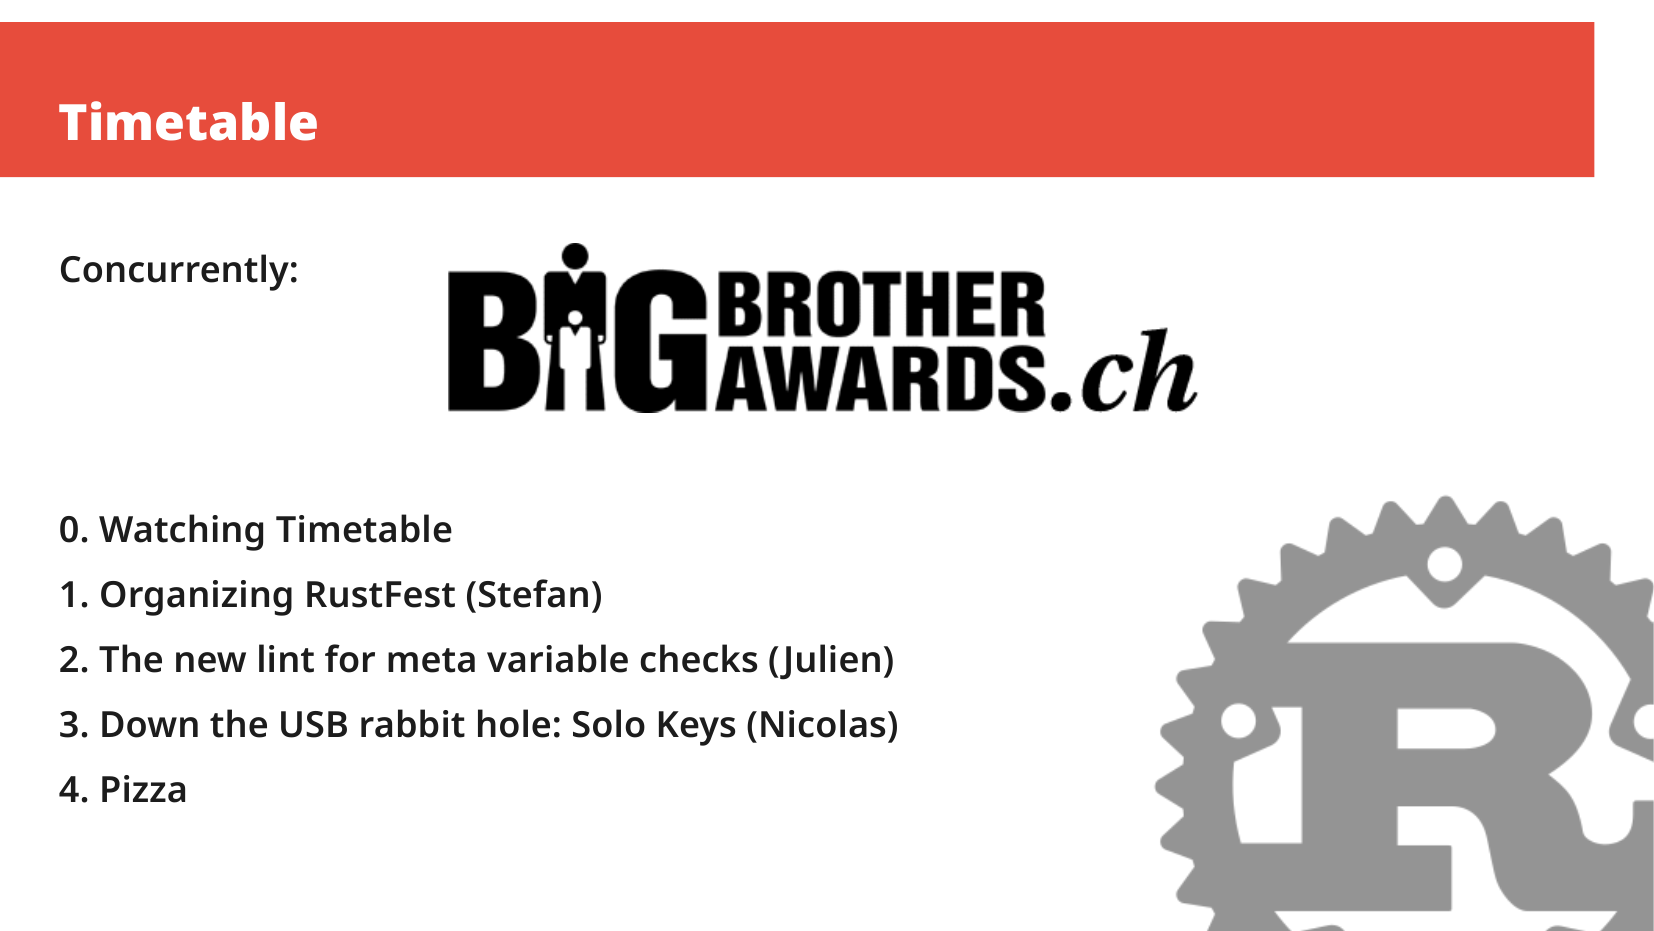

# Timetable
Concurrently:
0. Watching Timetable
1. Organizing RustFest (Stefan)
2. The new lint for meta variable checks (Julien)
3. Down the USB rabbit hole: Solo Keys (Nicolas)
4. Pizza